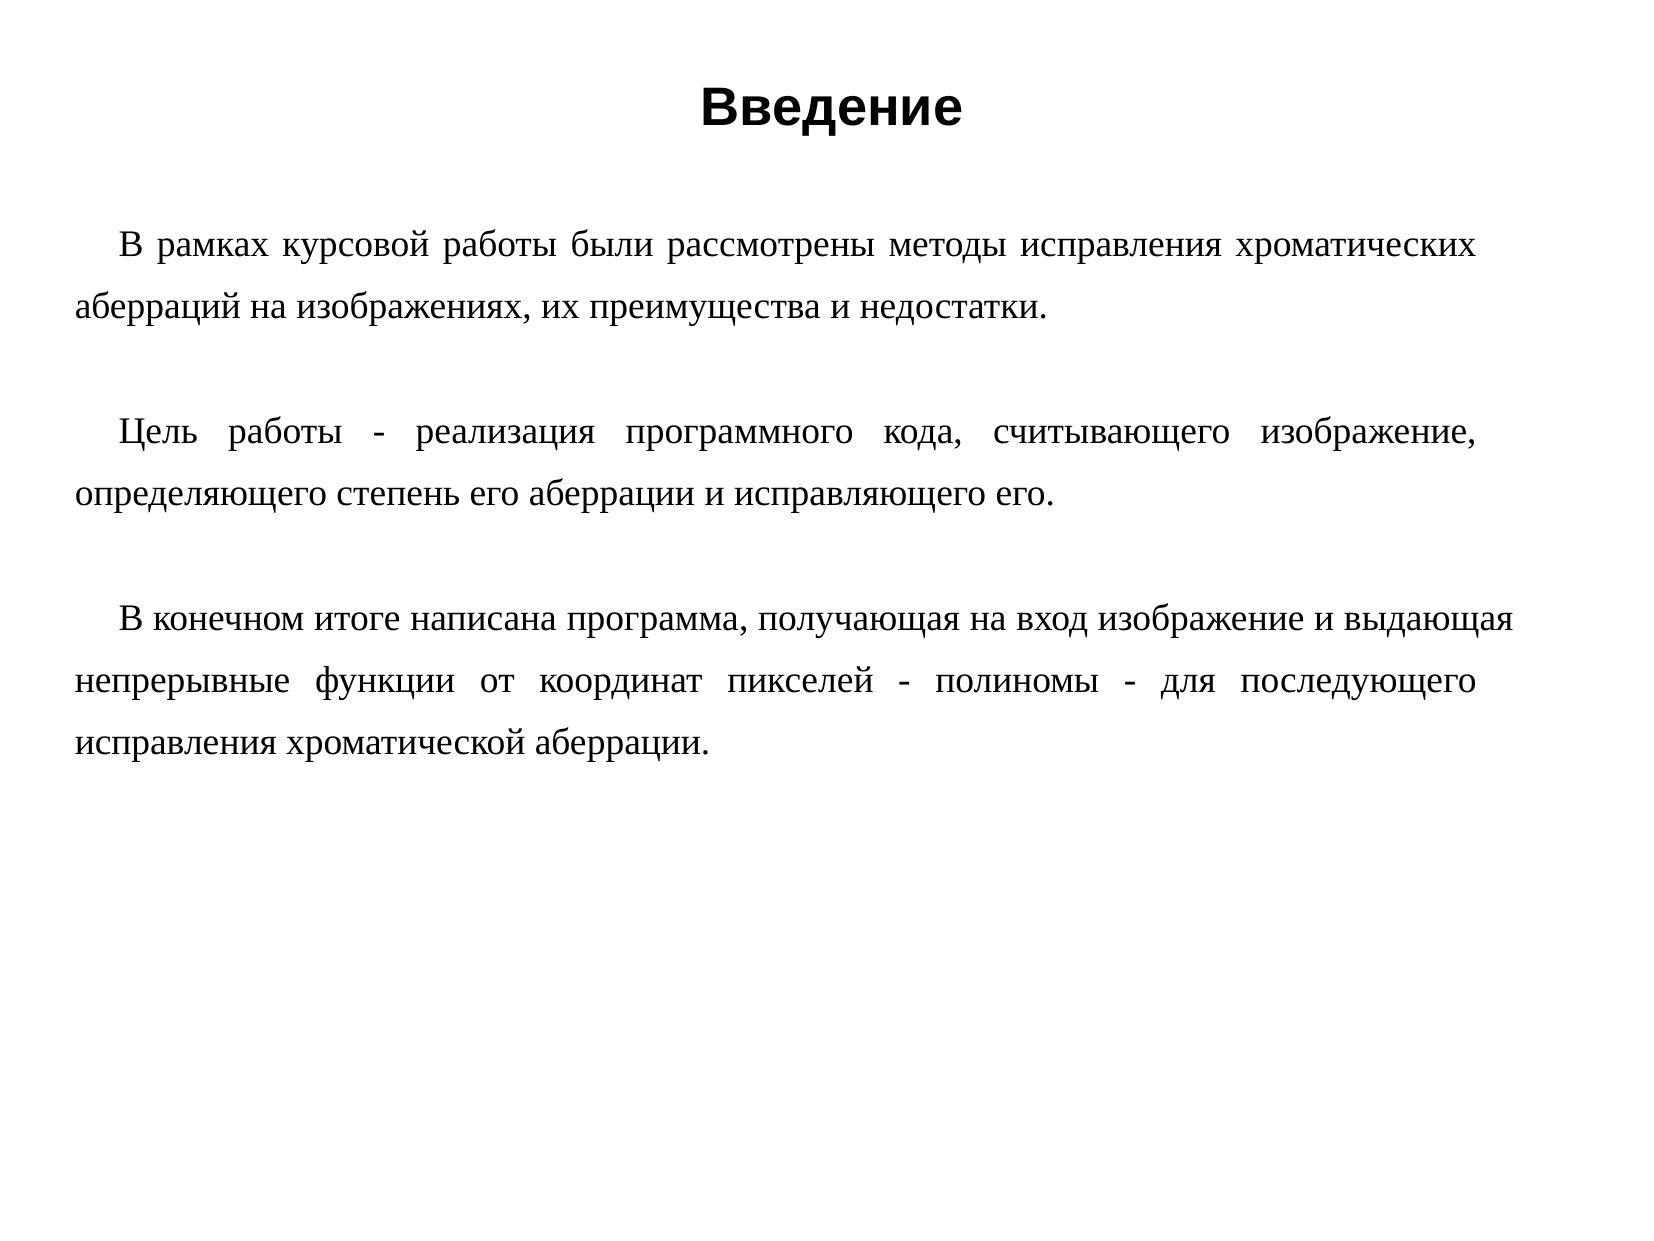

Введение
В рамках курсовой работы были рассмотрены методы исправления хроматических аберраций на изображениях, их преимущества и недостатки.
Цель работы - реализация программного кода, считывающего изображение, определяющего степень его аберрации и исправляющего его.
В конечном итоге написана программа, получающая на вход изображение и выдающая непрерывные функции от координат пикселей - полиномы - для последующего исправления хроматической аберрации.